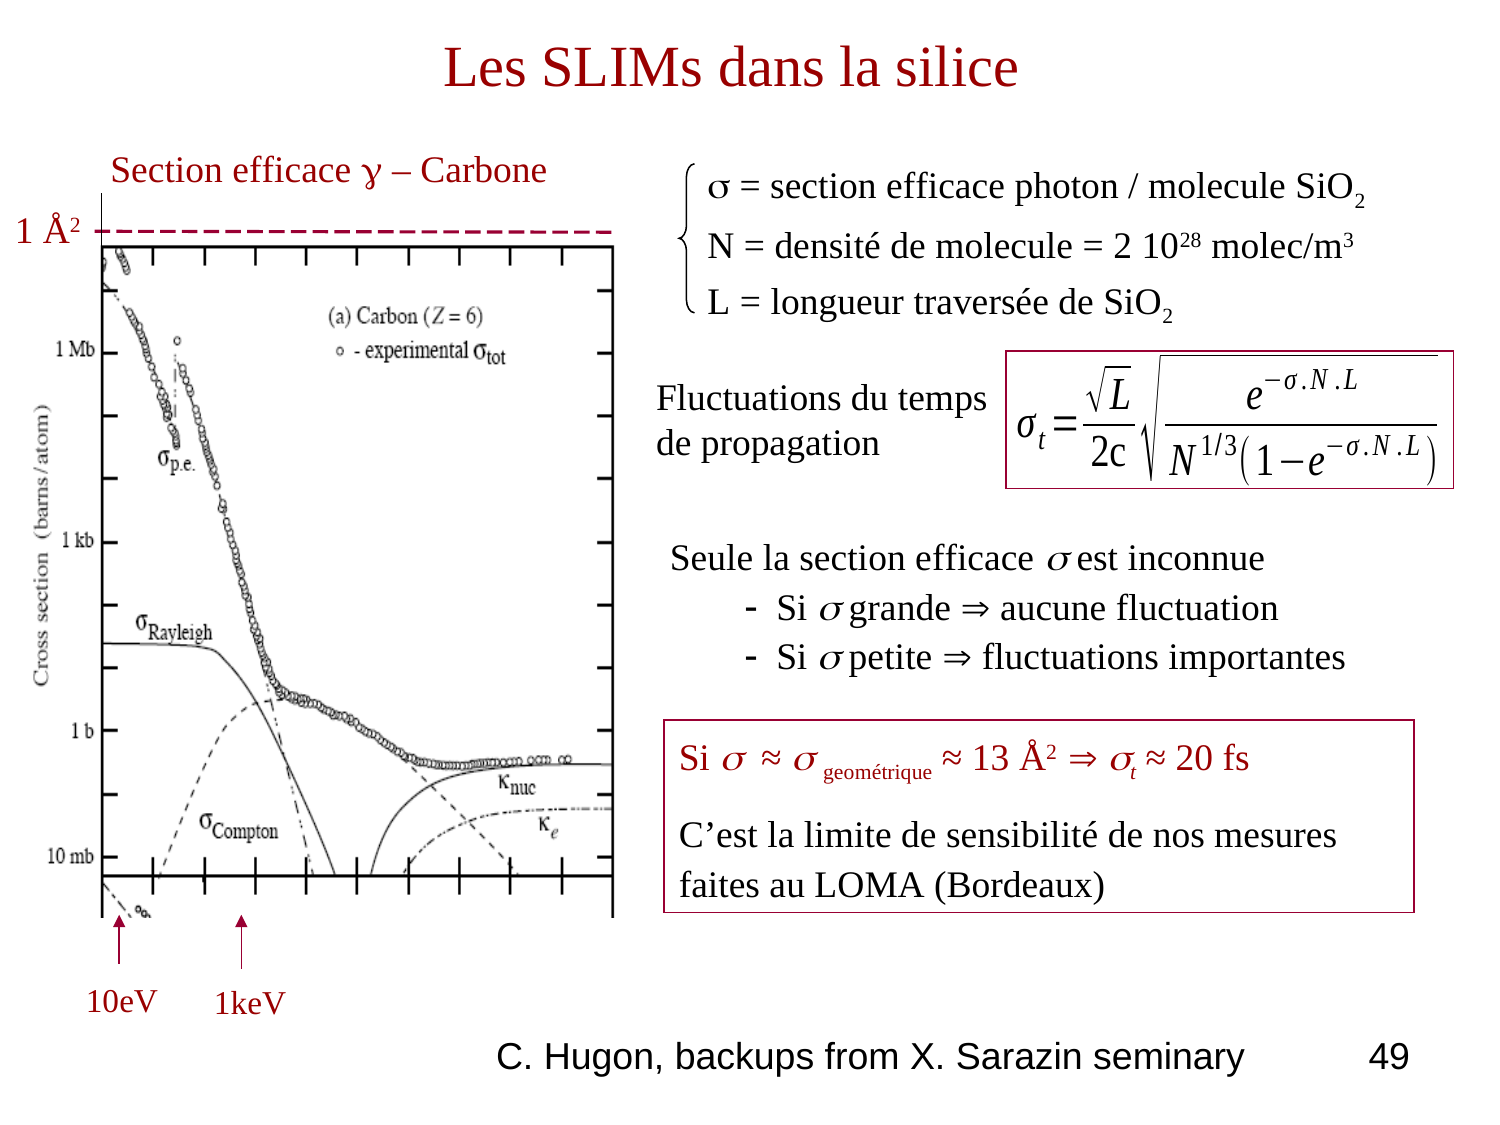

Les SLIMs dans la silice
Section efficace  – Carbone
 = section efficace photon / molecule SiO2
N = densité de molecule = 2 1028 molec/m3
L = longueur traversée de SiO2
1 Å2
10eV
1keV
Fluctuations du temps de propagation
Seule la section efficace  est inconnue
Si  grande  aucune fluctuation
Si  petite  fluctuations importantes
Si  ≈  geométrique ≈ 13 Å2  t ≈ 20 fs
C’est la limite de sensibilité de nos mesures faites au LOMA (Bordeaux)
C. Hugon, backups from X. Sarazin seminary
49